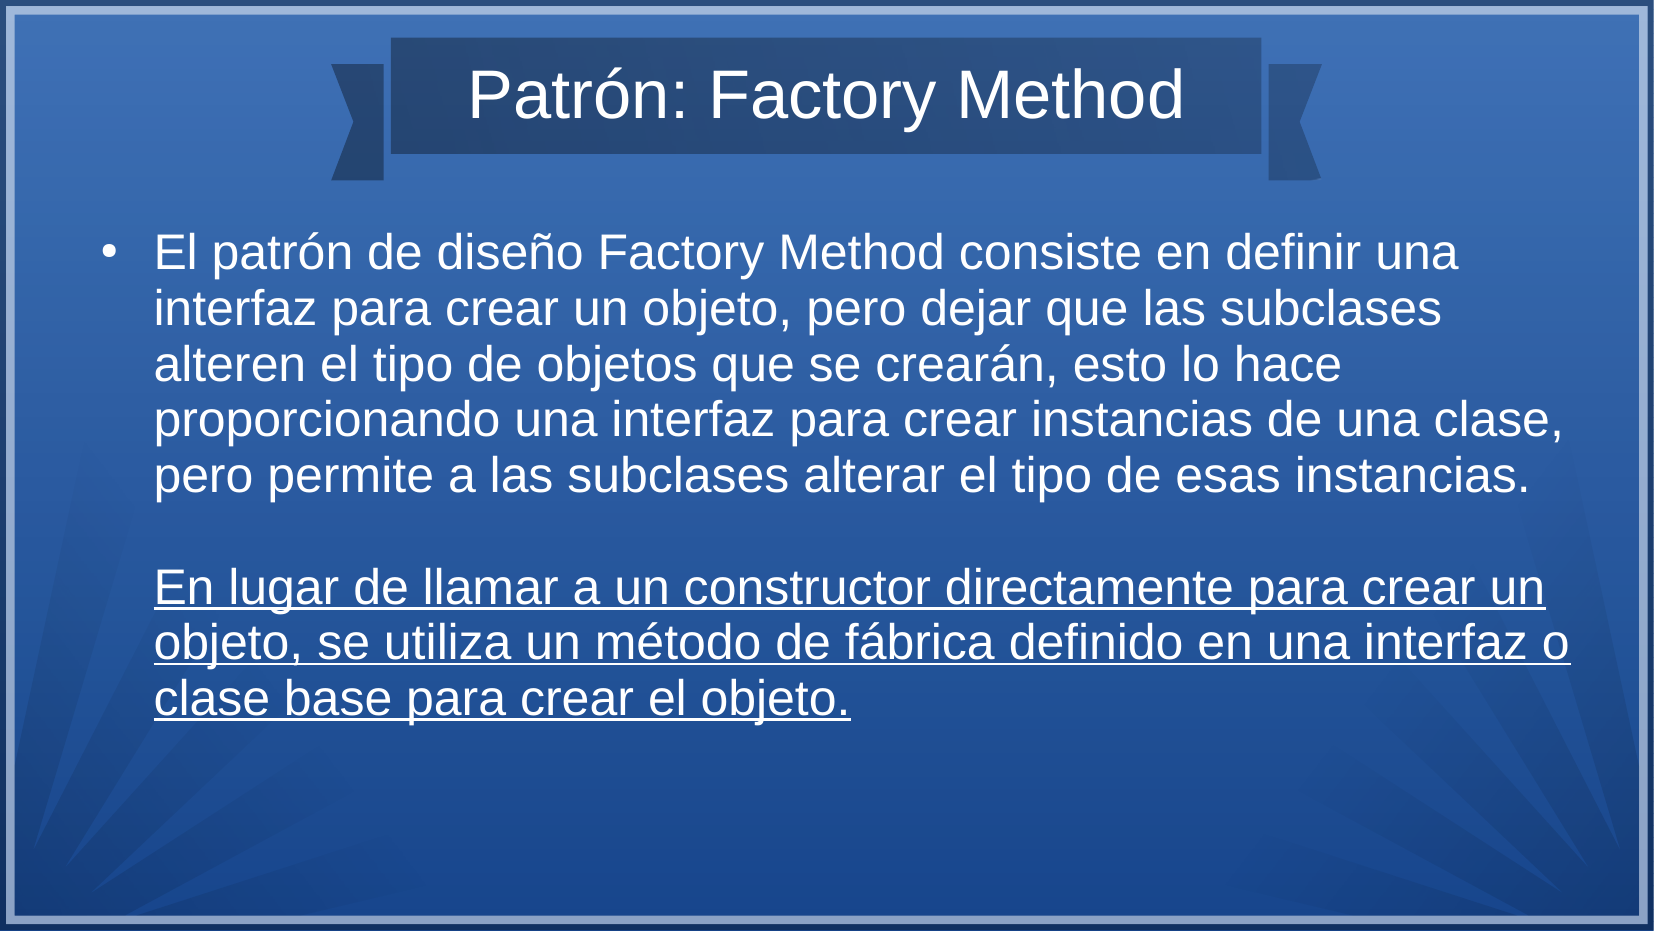

# Patrón: Factory Method
El patrón de diseño Factory Method consiste en definir una interfaz para crear un objeto, pero dejar que las subclases alteren el tipo de objetos que se crearán, esto lo hace proporcionando una interfaz para crear instancias de una clase, pero permite a las subclases alterar el tipo de esas instancias.
En lugar de llamar a un constructor directamente para crear un objeto, se utiliza un método de fábrica definido en una interfaz o clase base para crear el objeto.